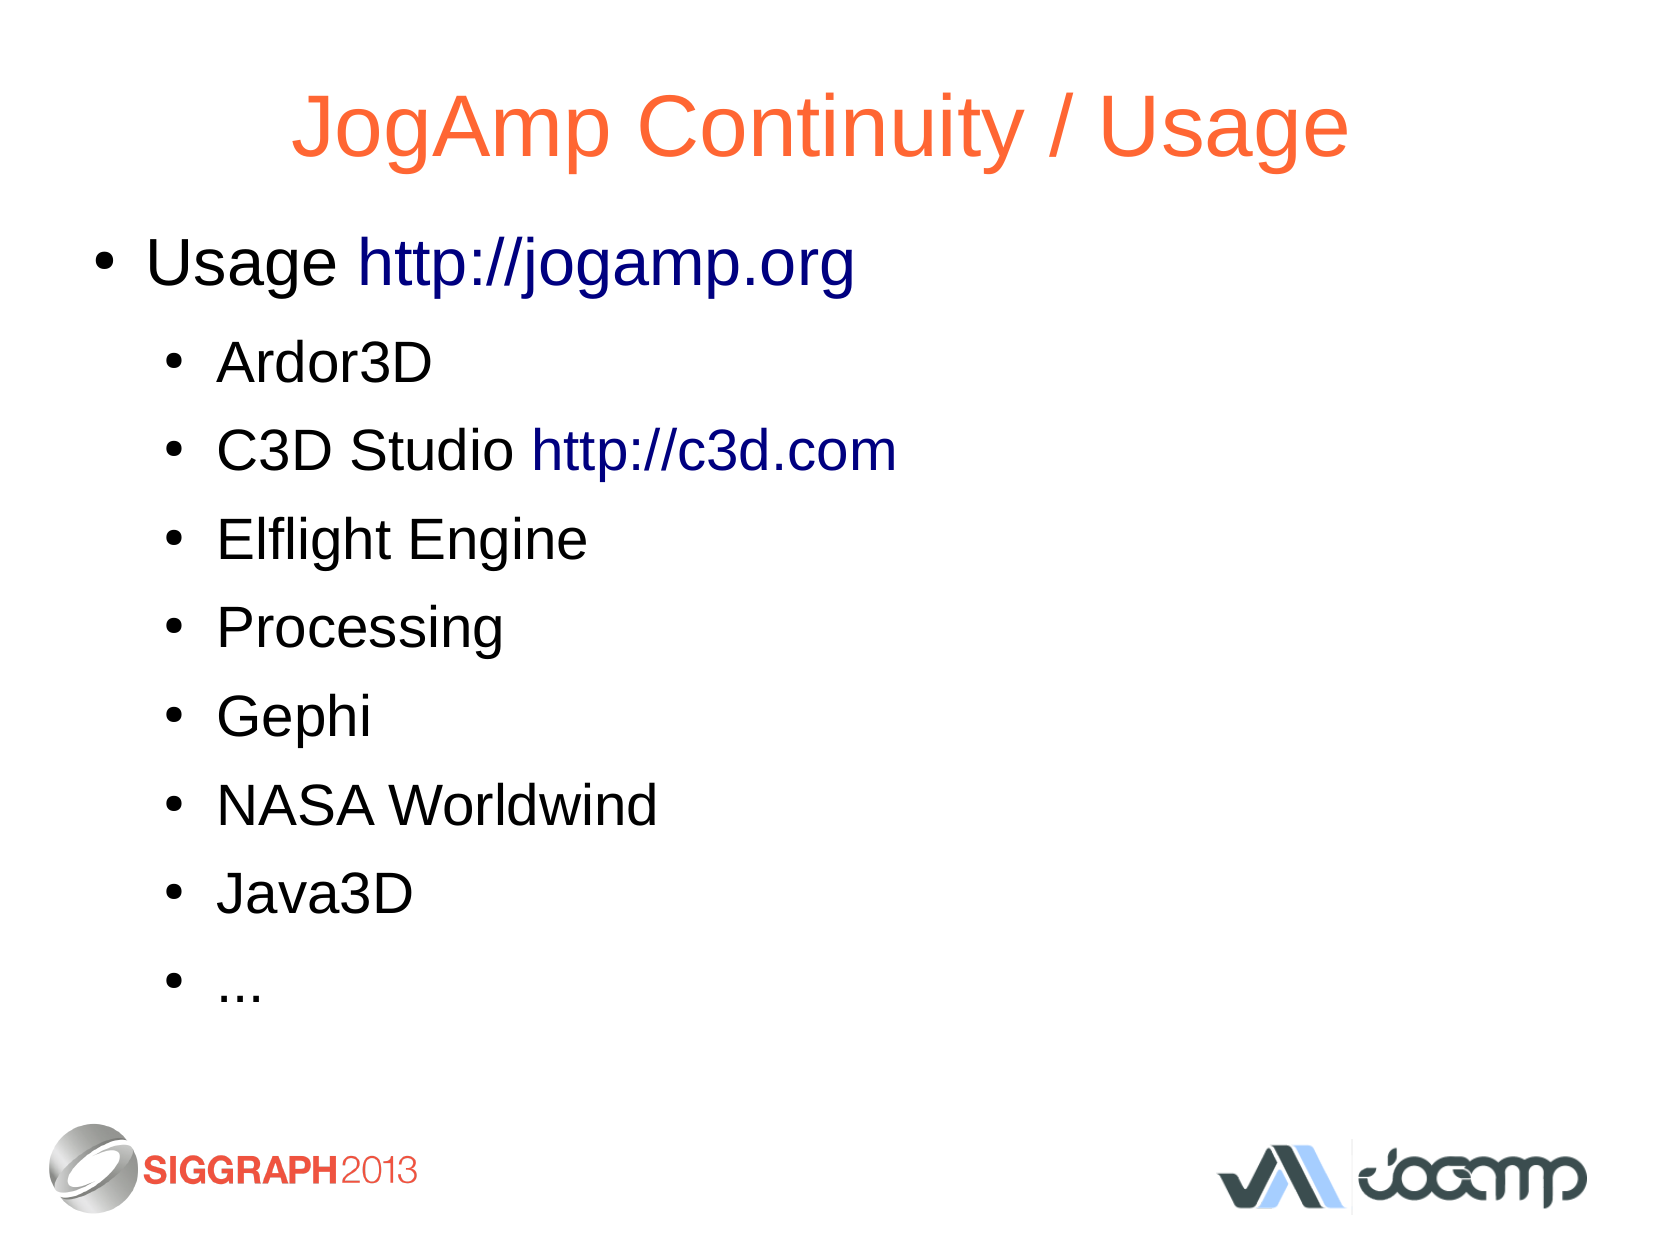

# JogAmp Continuity / Usage
Usage http://jogamp.org
Ardor3D
C3D Studio http://c3d.com
Elflight Engine
Processing
Gephi
NASA Worldwind
Java3D
...